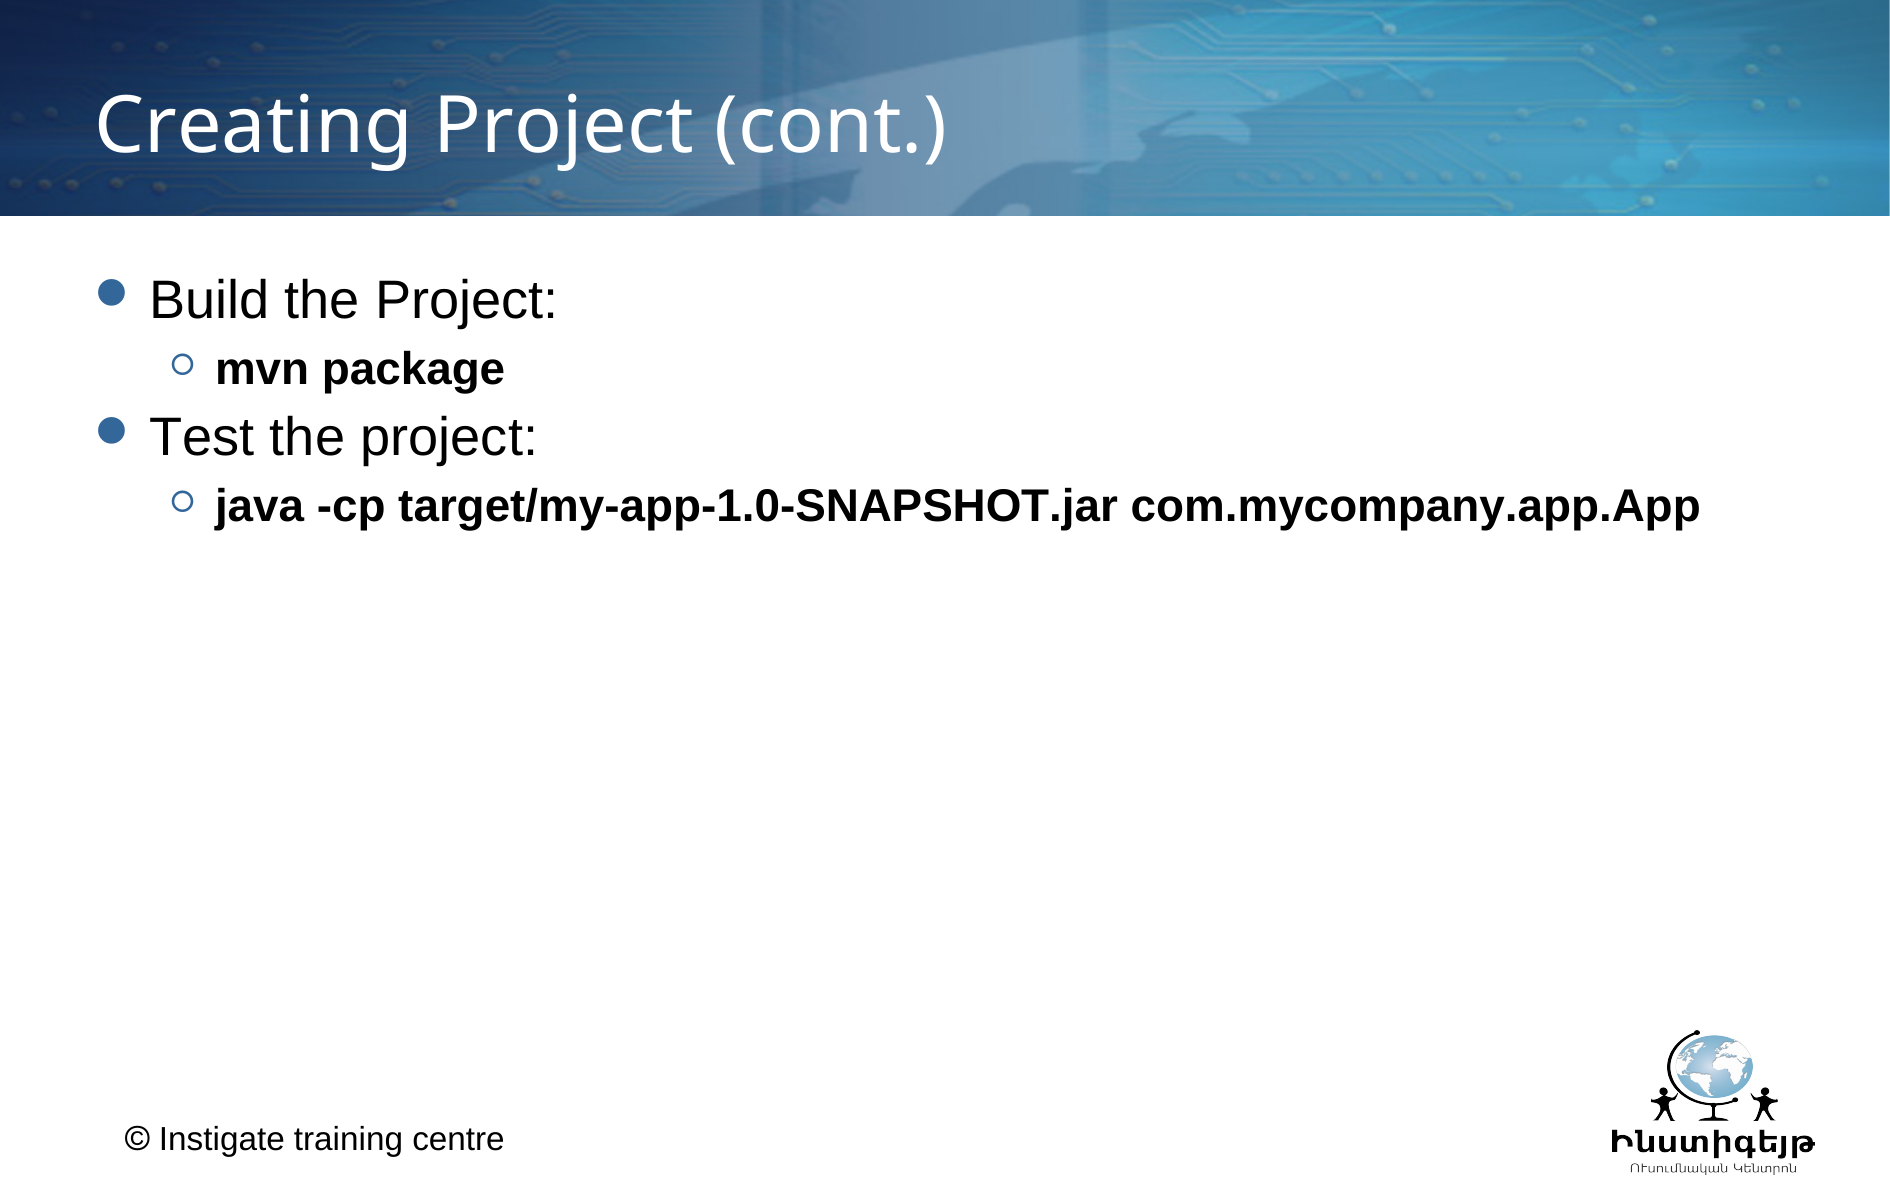

# Creating Project (cont.)
Build the Project:
mvn package
Test the project:
java -cp target/my-app-1.0-SNAPSHOT.jar com.mycompany.app.App